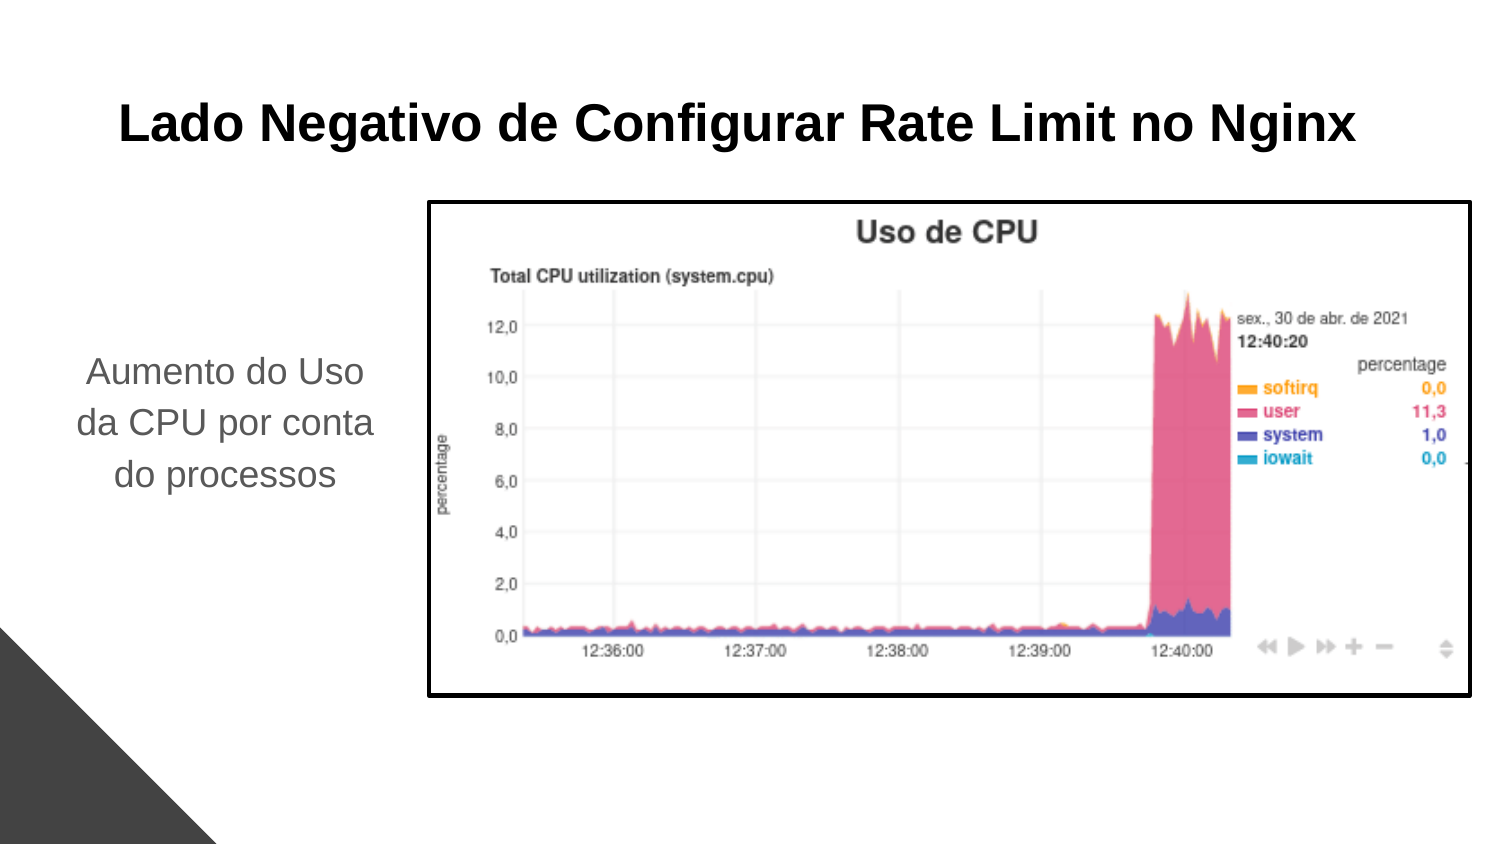

# Lado Negativo de Configurar Rate Limit no Nginx
Aumento do Uso da CPU por conta do processos